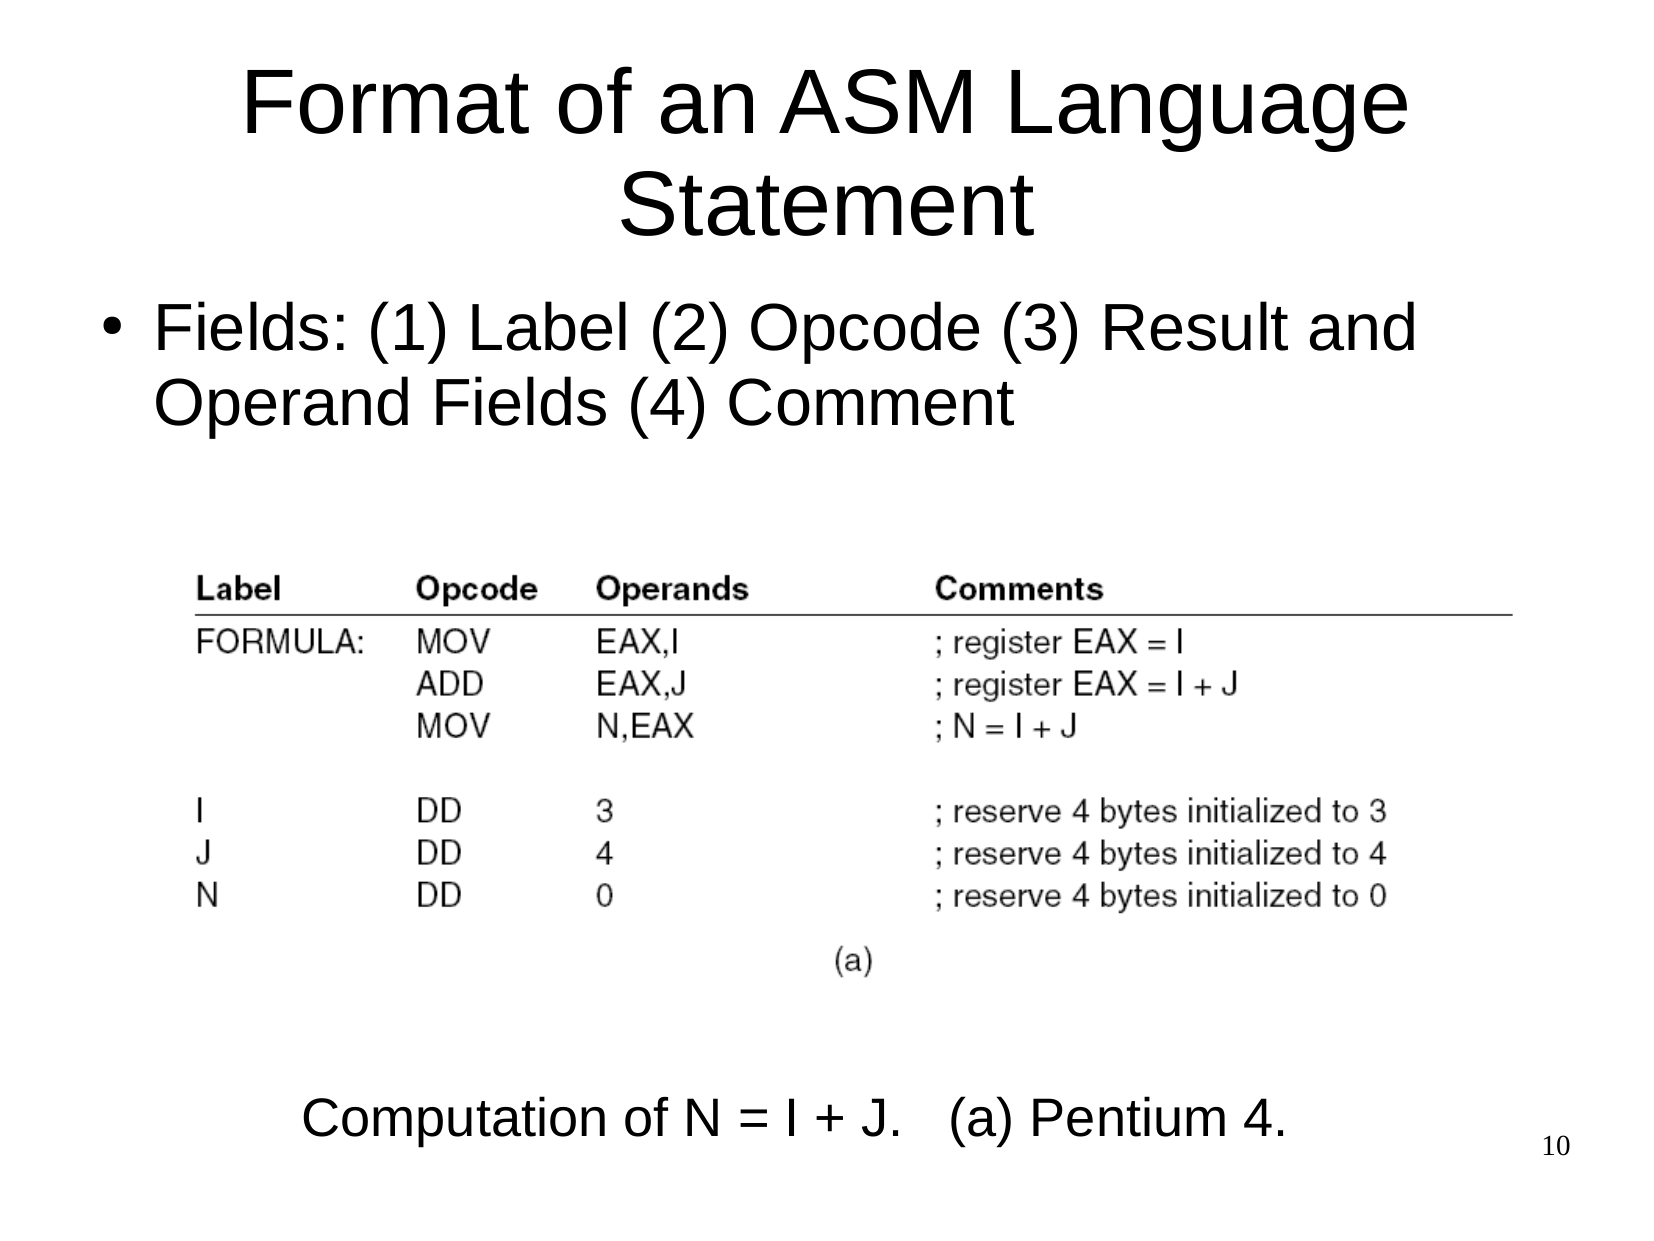

# Format of an ASM Language Statement
Fields: (1) Label (2) Opcode (3) Result and Operand Fields (4) Comment
Computation of N = I + J. (a) Pentium 4.
10